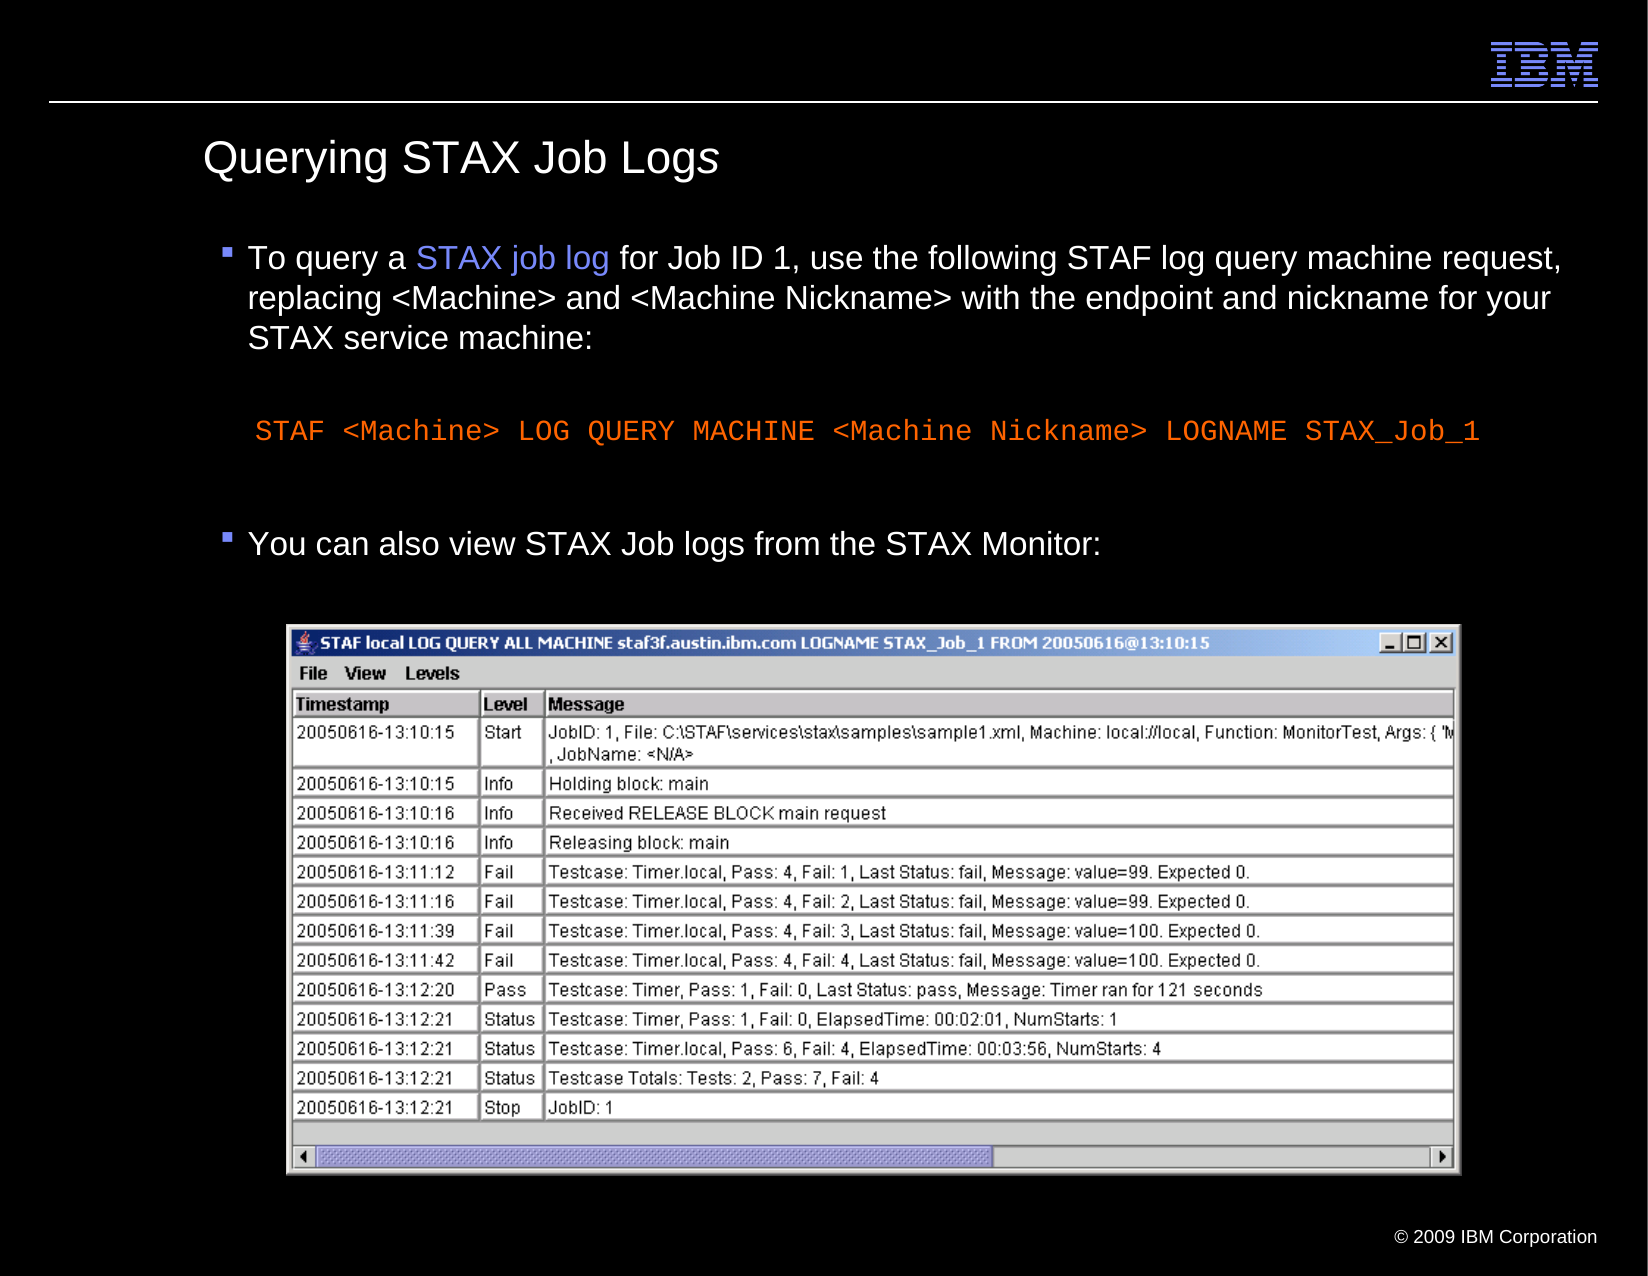

# Querying STAX Job Logs
To query a STAX job log for Job ID 1, use the following STAF log query machine request, replacing <Machine> and <Machine Nickname> with the endpoint and nickname for your STAX service machine:
 STAF <Machine> LOG QUERY MACHINE <Machine Nickname> LOGNAME STAX_Job_1
You can also view STAX Job logs from the STAX Monitor: